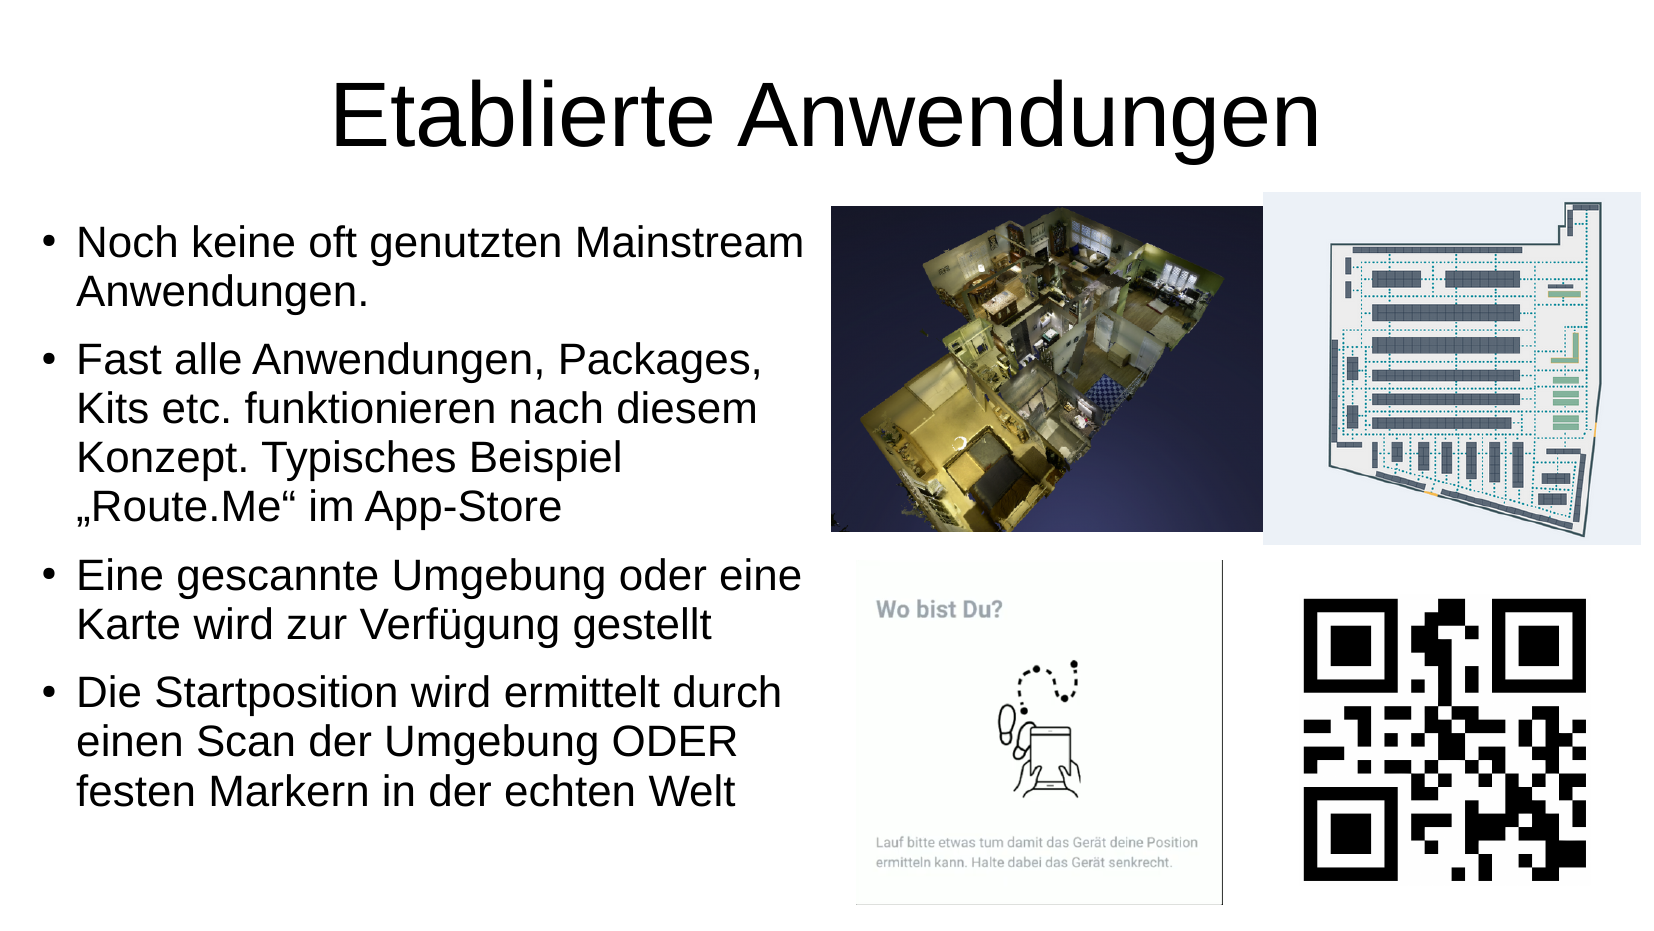

# Etablierte Anwendungen
Noch keine oft genutzten Mainstream Anwendungen.
Fast alle Anwendungen, Packages, Kits etc. funktionieren nach diesem Konzept. Typisches Beispiel „Route.Me“ im App-Store
Eine gescannte Umgebung oder eine Karte wird zur Verfügung gestellt
Die Startposition wird ermittelt durch einen Scan der Umgebung ODER festen Markern in der echten Welt